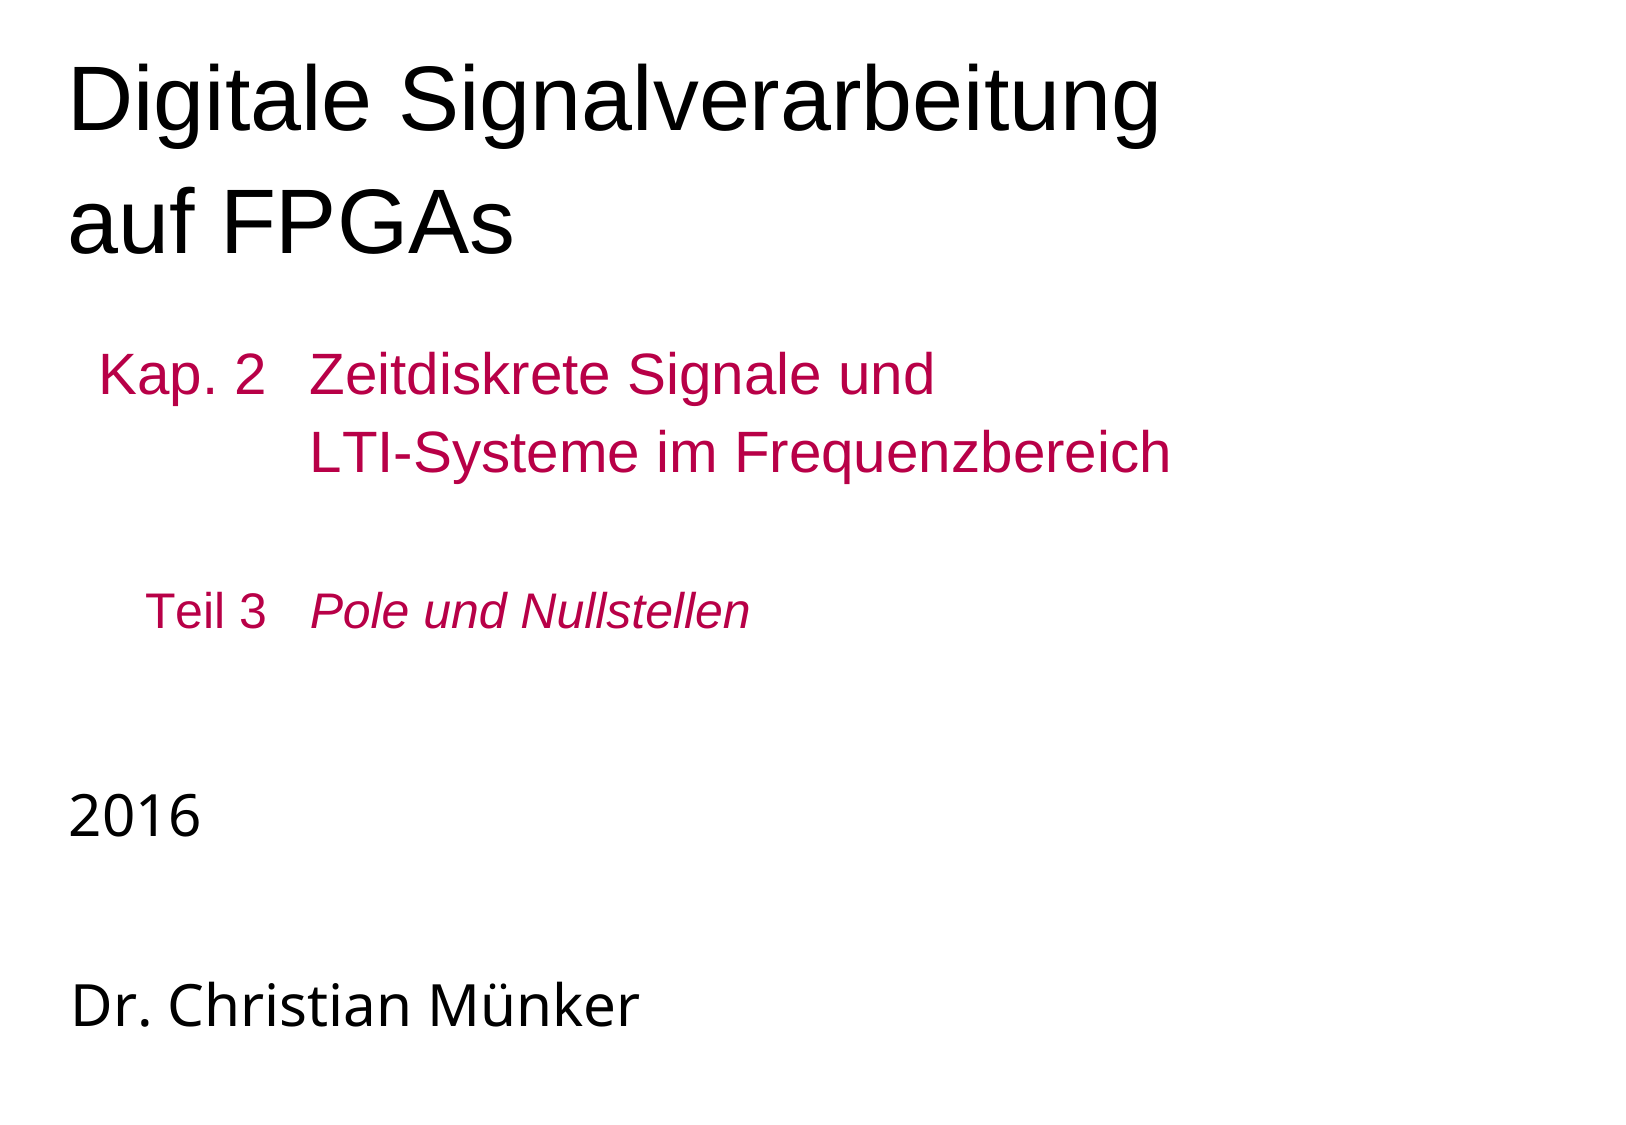

Digitale Signalverarbeitung
auf FPGAs
	 Kap. 2	Zeitdiskrete Signale und
		LTI-Systeme im Frequenzbereich
	Teil 3	Pole und Nullstellen
# 2016
Dr. Christian Münker